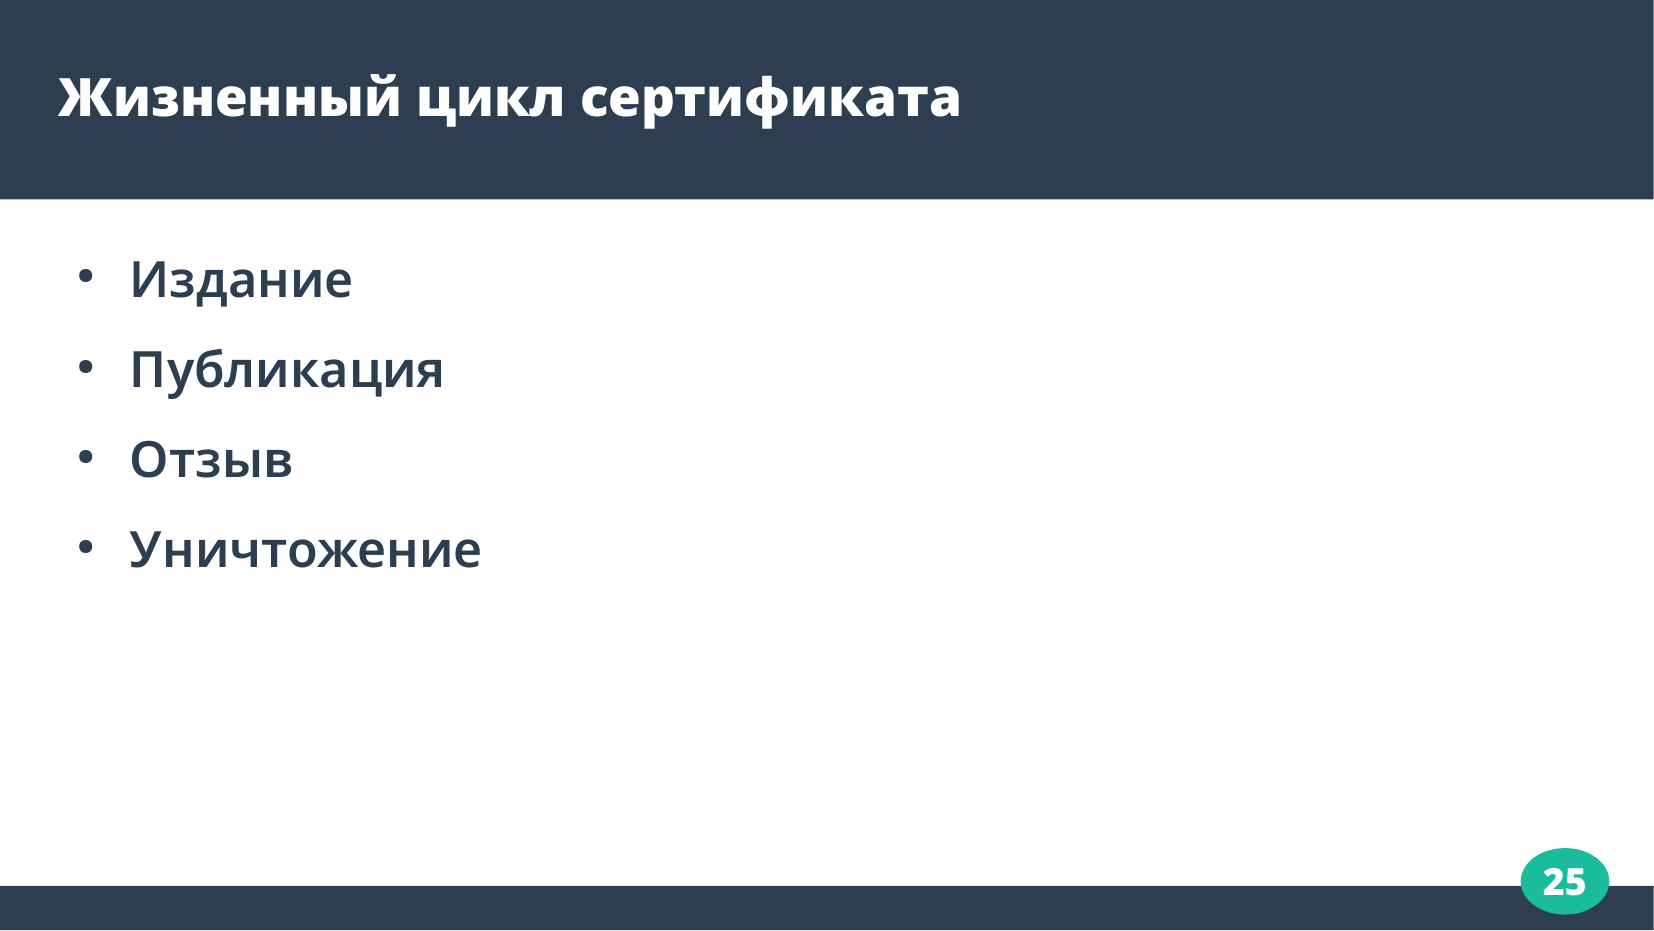

# Жизненный цикл сертификата
Издание
Публикация
Отзыв
Уничтожение
25